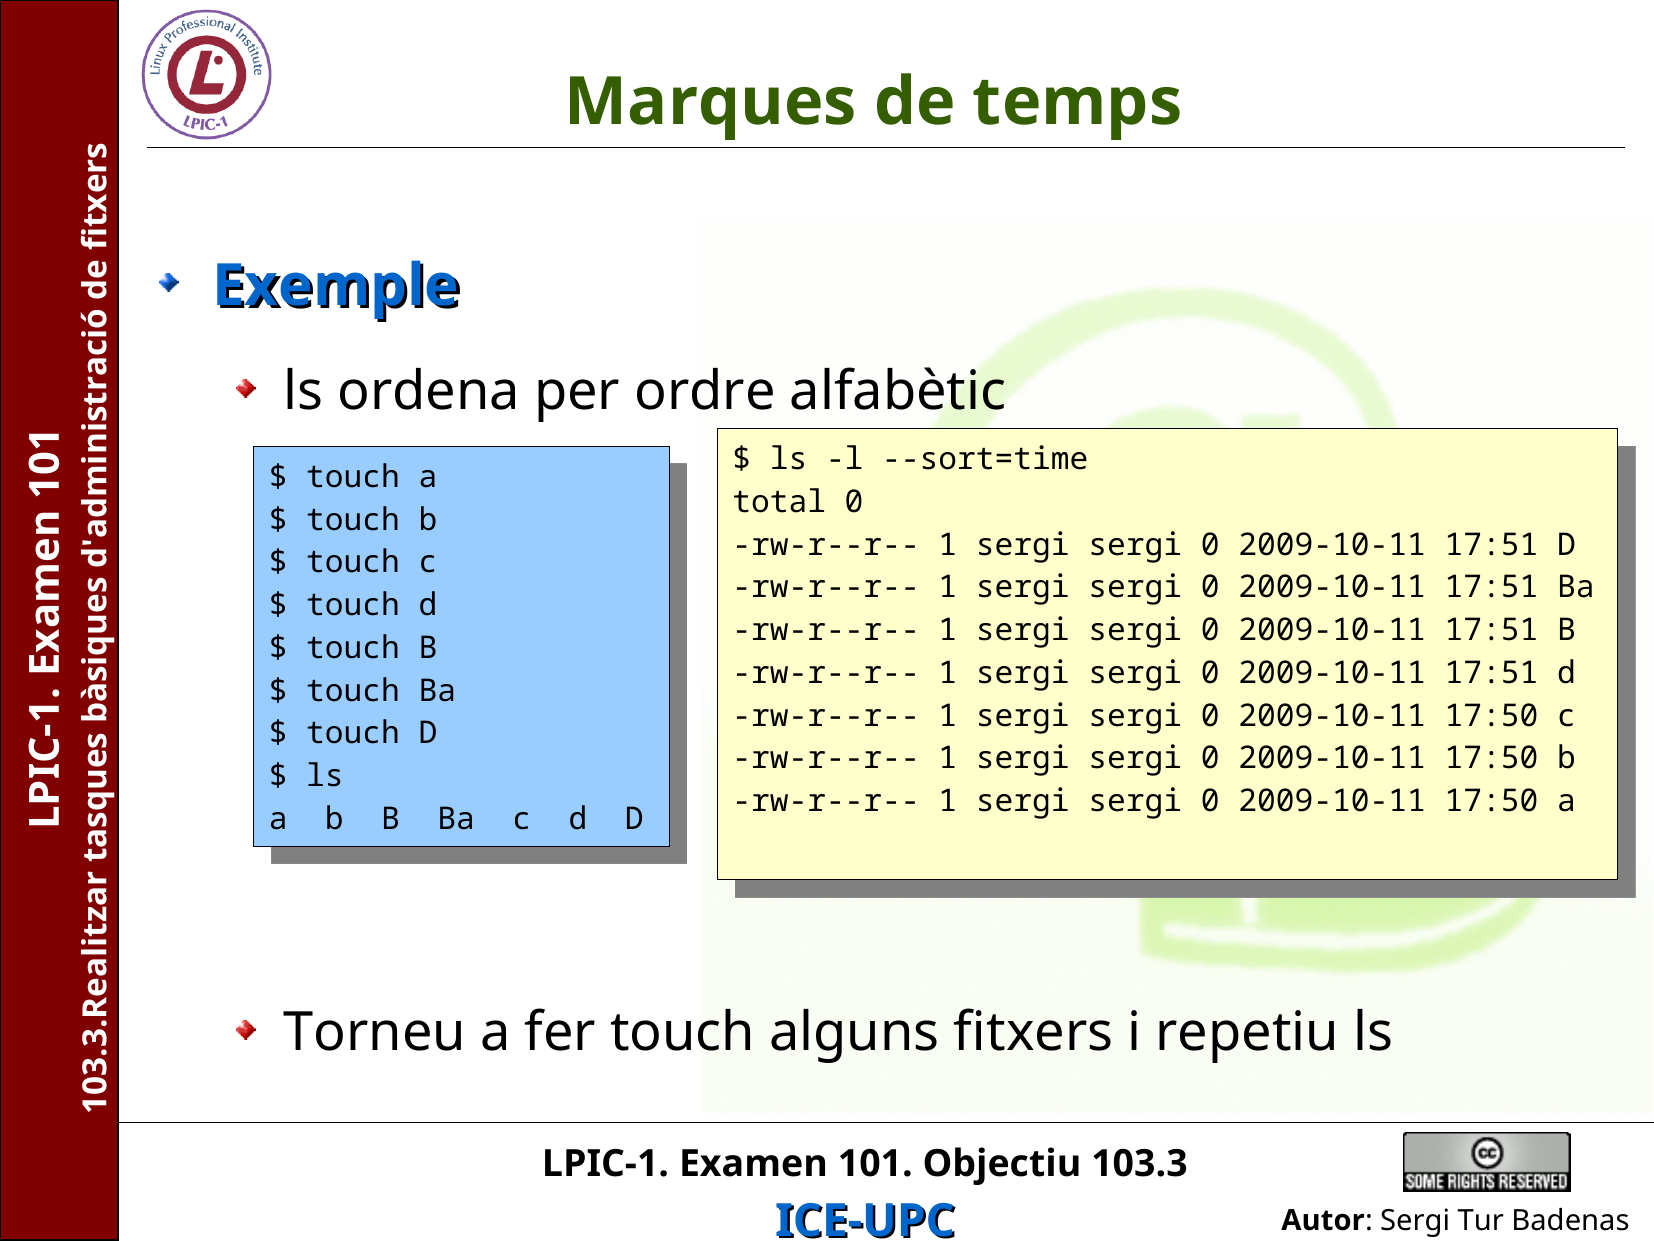

# Marques de temps
Exemple
ls ordena per ordre alfabètic
Torneu a fer touch alguns fitxers i repetiu ls
$ ls -l --sort=time
total 0
-rw-r--r-- 1 sergi sergi 0 2009-10-11 17:51 D
-rw-r--r-- 1 sergi sergi 0 2009-10-11 17:51 Ba
-rw-r--r-- 1 sergi sergi 0 2009-10-11 17:51 B
-rw-r--r-- 1 sergi sergi 0 2009-10-11 17:51 d
-rw-r--r-- 1 sergi sergi 0 2009-10-11 17:50 c
-rw-r--r-- 1 sergi sergi 0 2009-10-11 17:50 b
-rw-r--r-- 1 sergi sergi 0 2009-10-11 17:50 a
$ touch a
$ touch b
$ touch c
$ touch d
$ touch B
$ touch Ba
$ touch D
$ ls
a b B Ba c d D